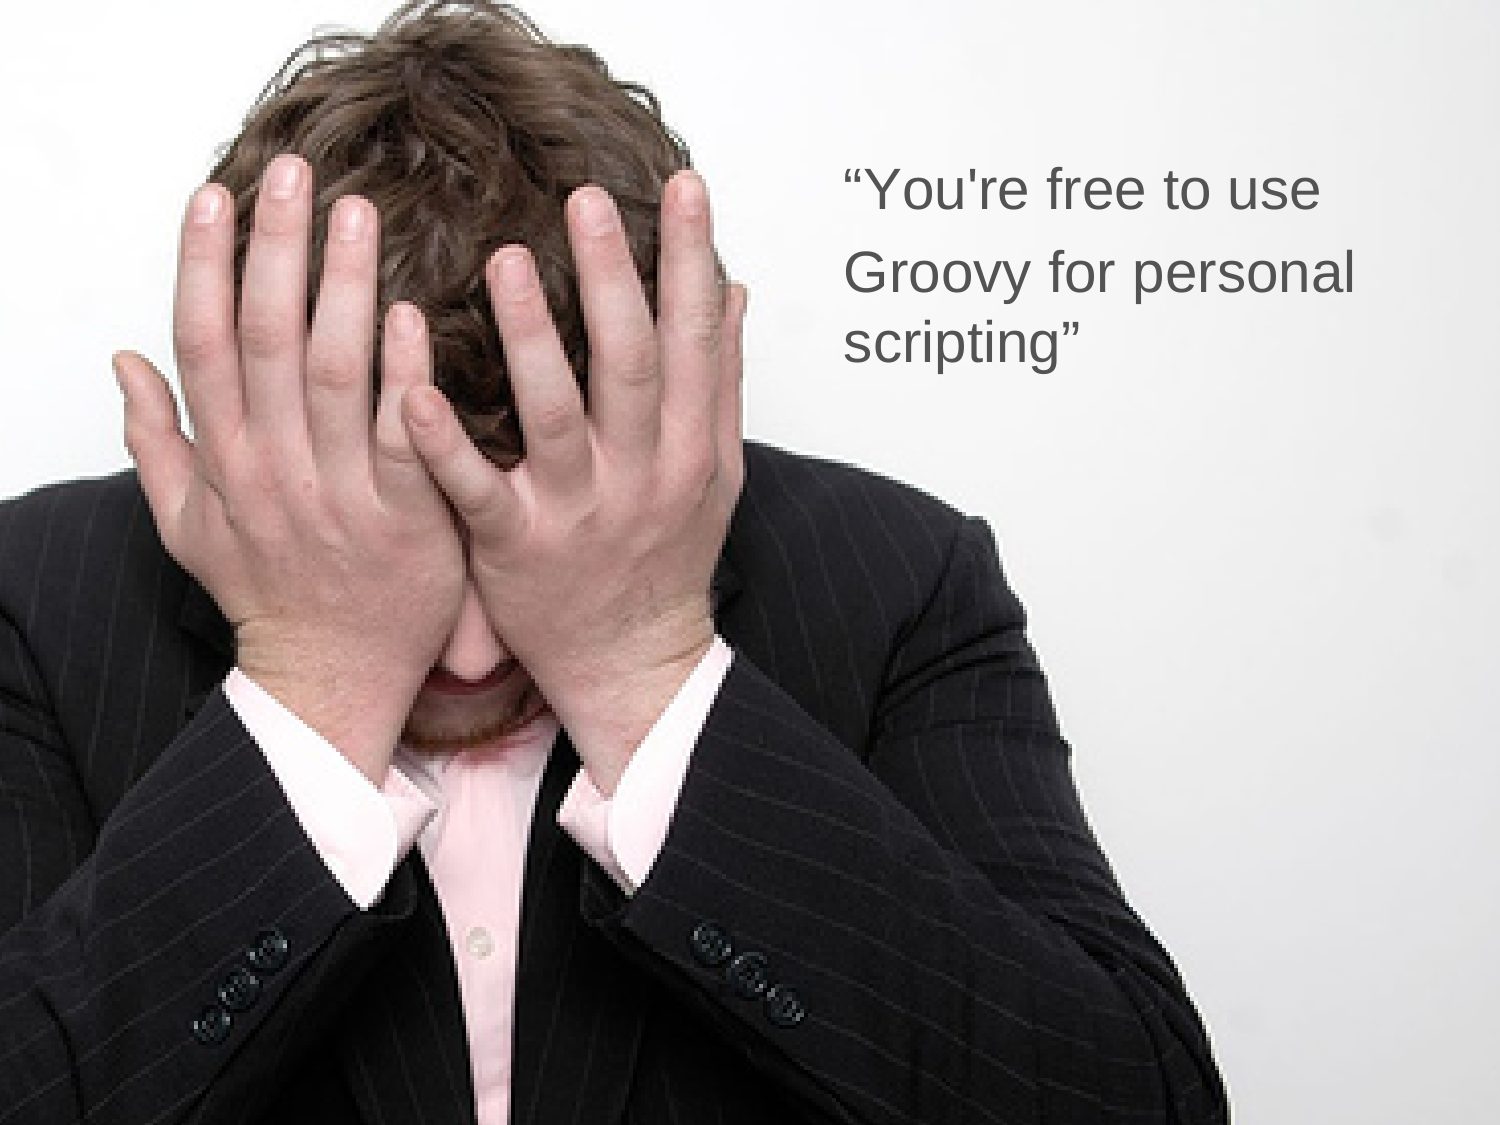

# “You're free to use
Groovy for personal scripting”